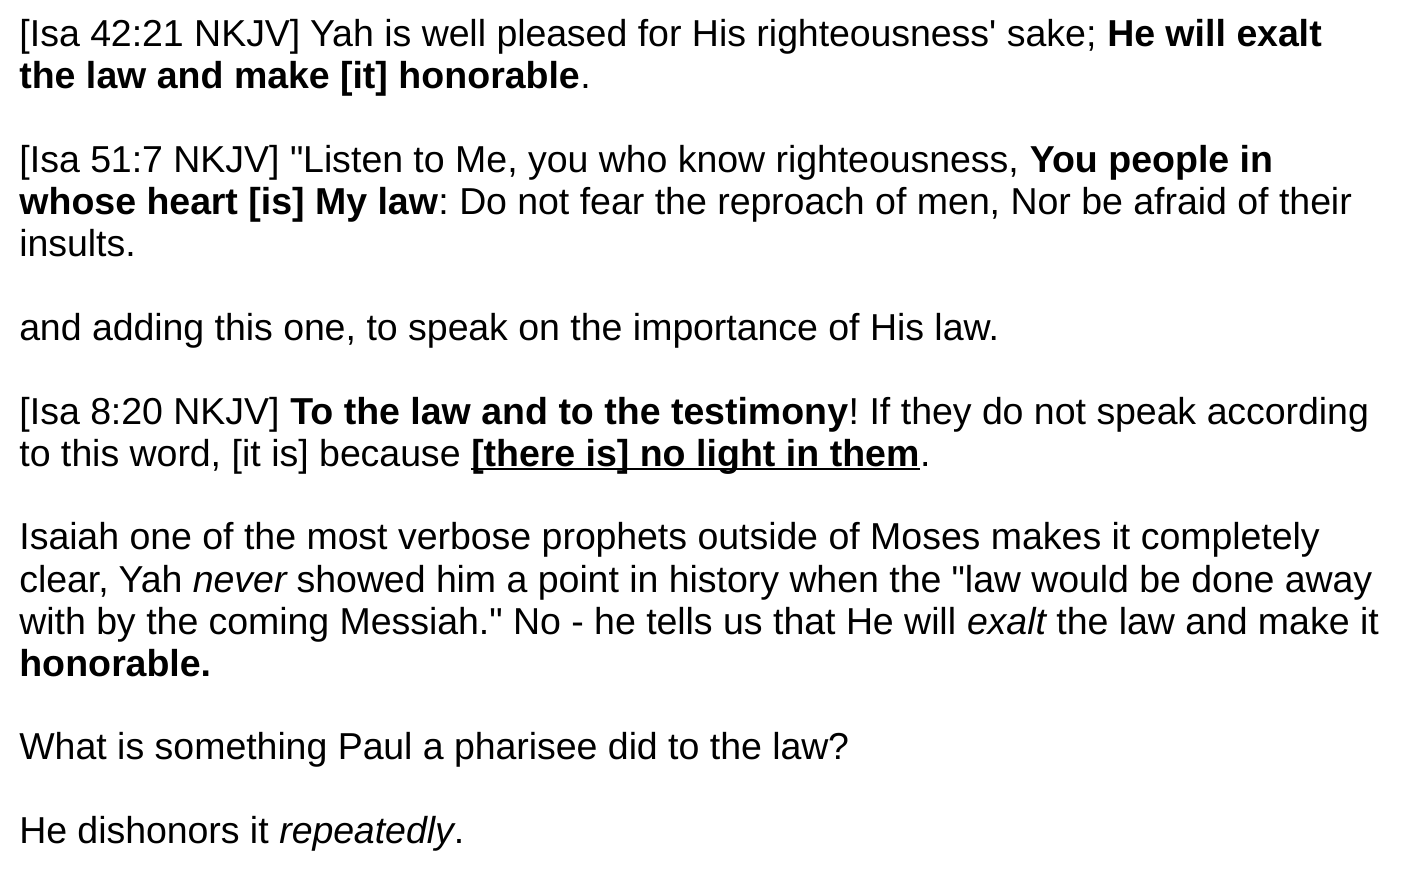

[Isa 42:21 NKJV] Yah is well pleased for His righteousness' sake; He will exalt the law and make [it] honorable.
[Isa 51:7 NKJV] "Listen to Me, you who know righteousness, You people in whose heart [is] My law: Do not fear the reproach of men, Nor be afraid of their insults.
and adding this one, to speak on the importance of His law.
[Isa 8:20 NKJV] To the law and to the testimony! If they do not speak according to this word, [it is] because [there is] no light in them.
Isaiah one of the most verbose prophets outside of Moses makes it completely clear, Yah never showed him a point in history when the "law would be done away with by the coming Messiah." No - he tells us that He will exalt the law and make it honorable.
What is something Paul a pharisee did to the law?
He dishonors it repeatedly.
Like telling you the Sabbath is only a shadow - it denigrates what is holy and every Prophet warns of this.
[Eze 22:26 NKJV] "Her priests have violated My law and profaned My holy things; they have not distinguished between the holy and unholy, nor have they made known [the difference] between the unclean and the clean; and they have hidden their eyes from My Sabbaths, so that I am profaned among them.
You can believe whatever you want about Jesus - if you profane His sabbaths (and Jesus calls himself Lord of the Sabbath) and do not distinguish between the clean and unclean? You're treading deadly water. Do the words of Ezekiel no longer apply, because Jesus says, "I am your rest"? no.
You're twisting His words to support defiling the Sabbath.